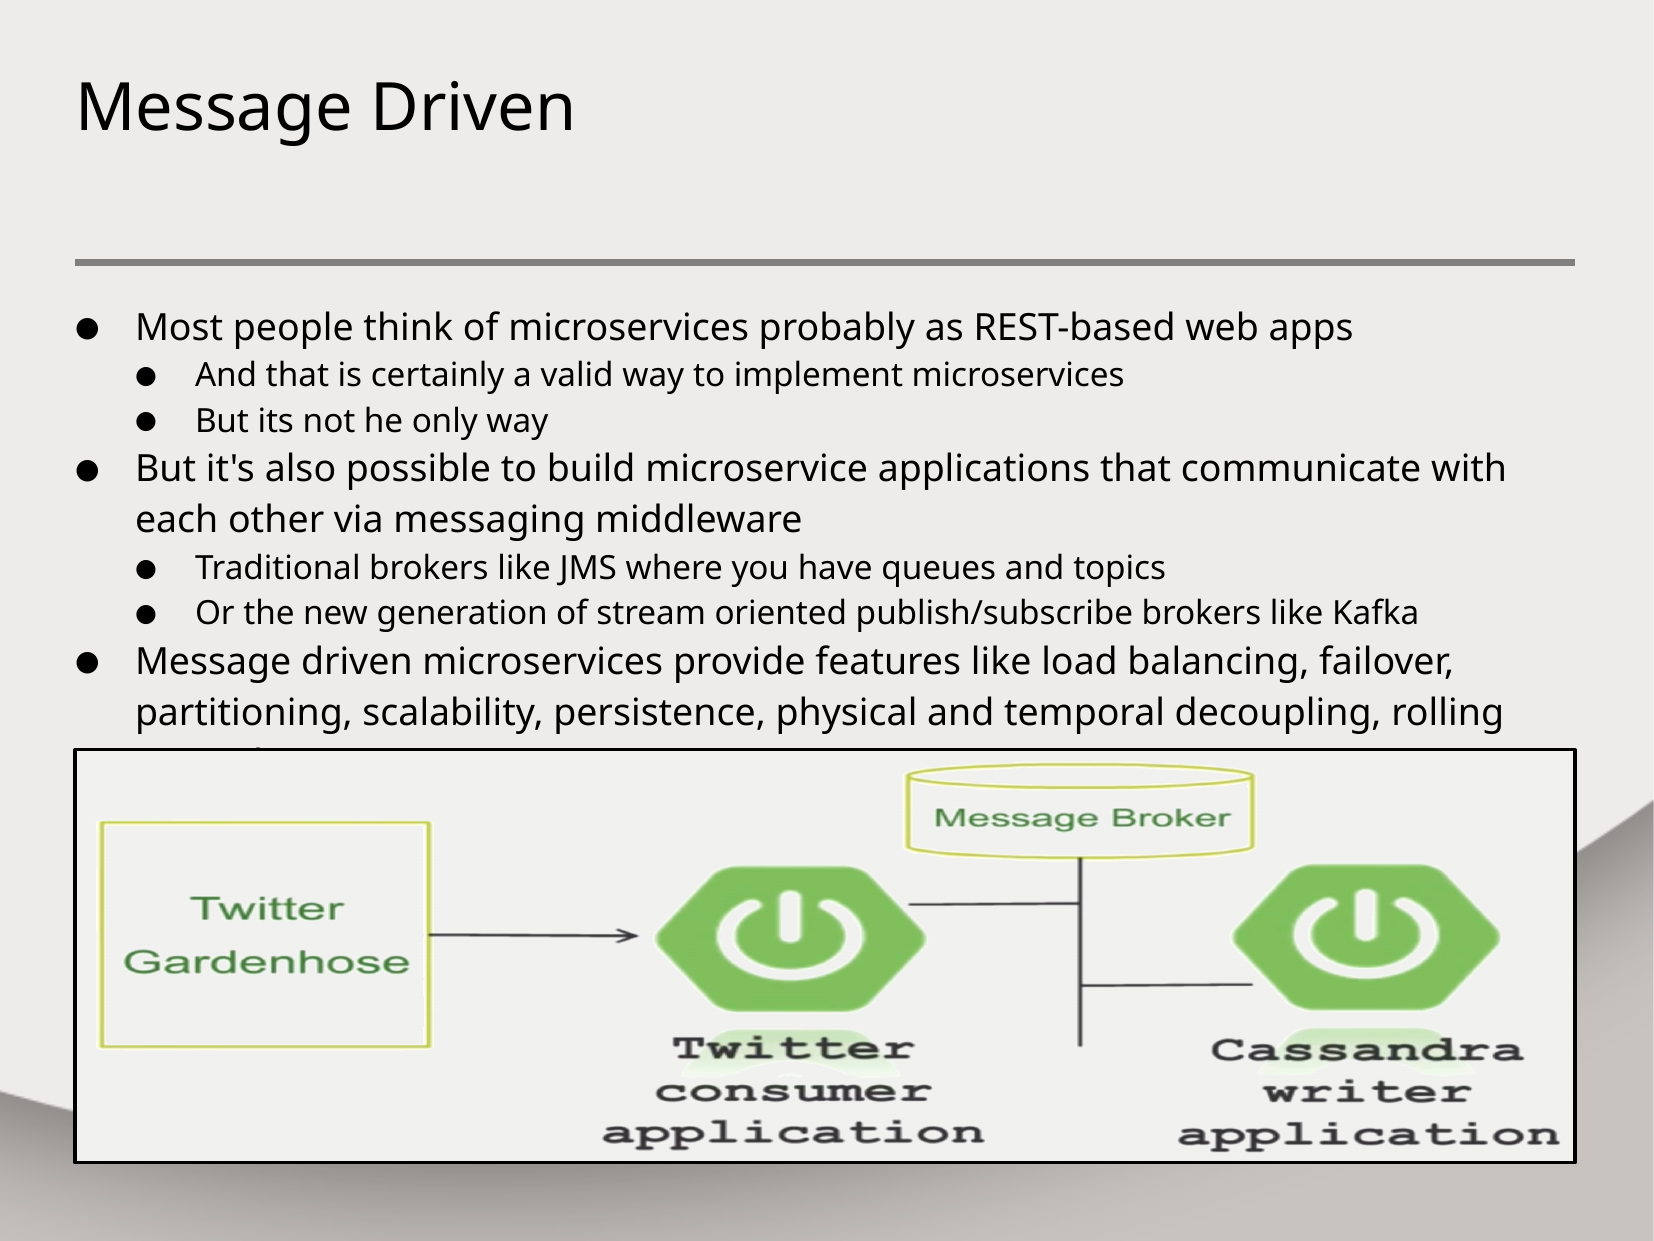

# Message Driven
Most people think of microservices probably as REST-based web apps
And that is certainly a valid way to implement microservices
But its not he only way
But it's also possible to build microservice applications that communicate with each other via messaging middleware
Traditional brokers like JMS where you have queues and topics
Or the new generation of stream oriented publish/subscribe brokers like Kafka
Message driven microservices provide features like load balancing, failover, partitioning, scalability, persistence, physical and temporal decoupling, rolling upgrades, etc ...